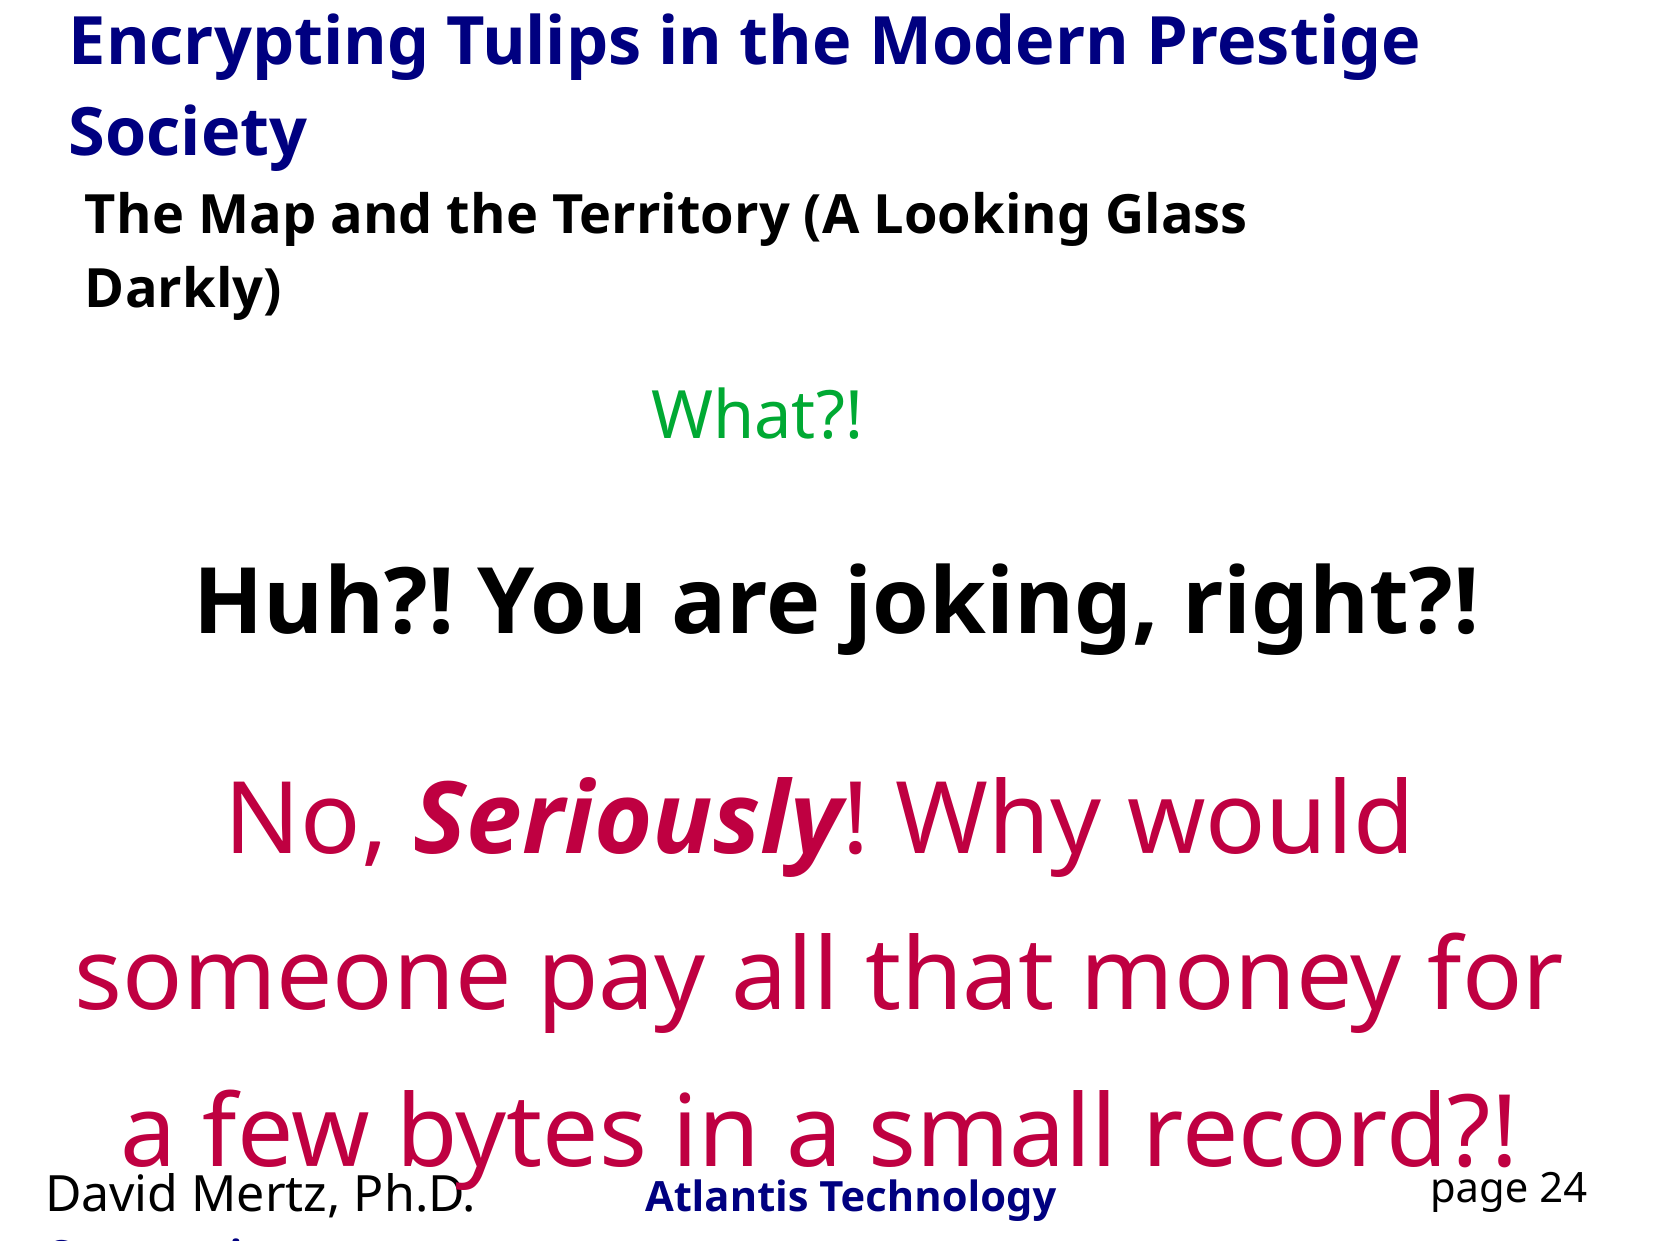

# The Map and the Territory (A Looking Glass Darkly)
What?!
Huh?! You are joking, right?!
No, Seriously! Why would someone pay all that money for a few bytes in a small record?!